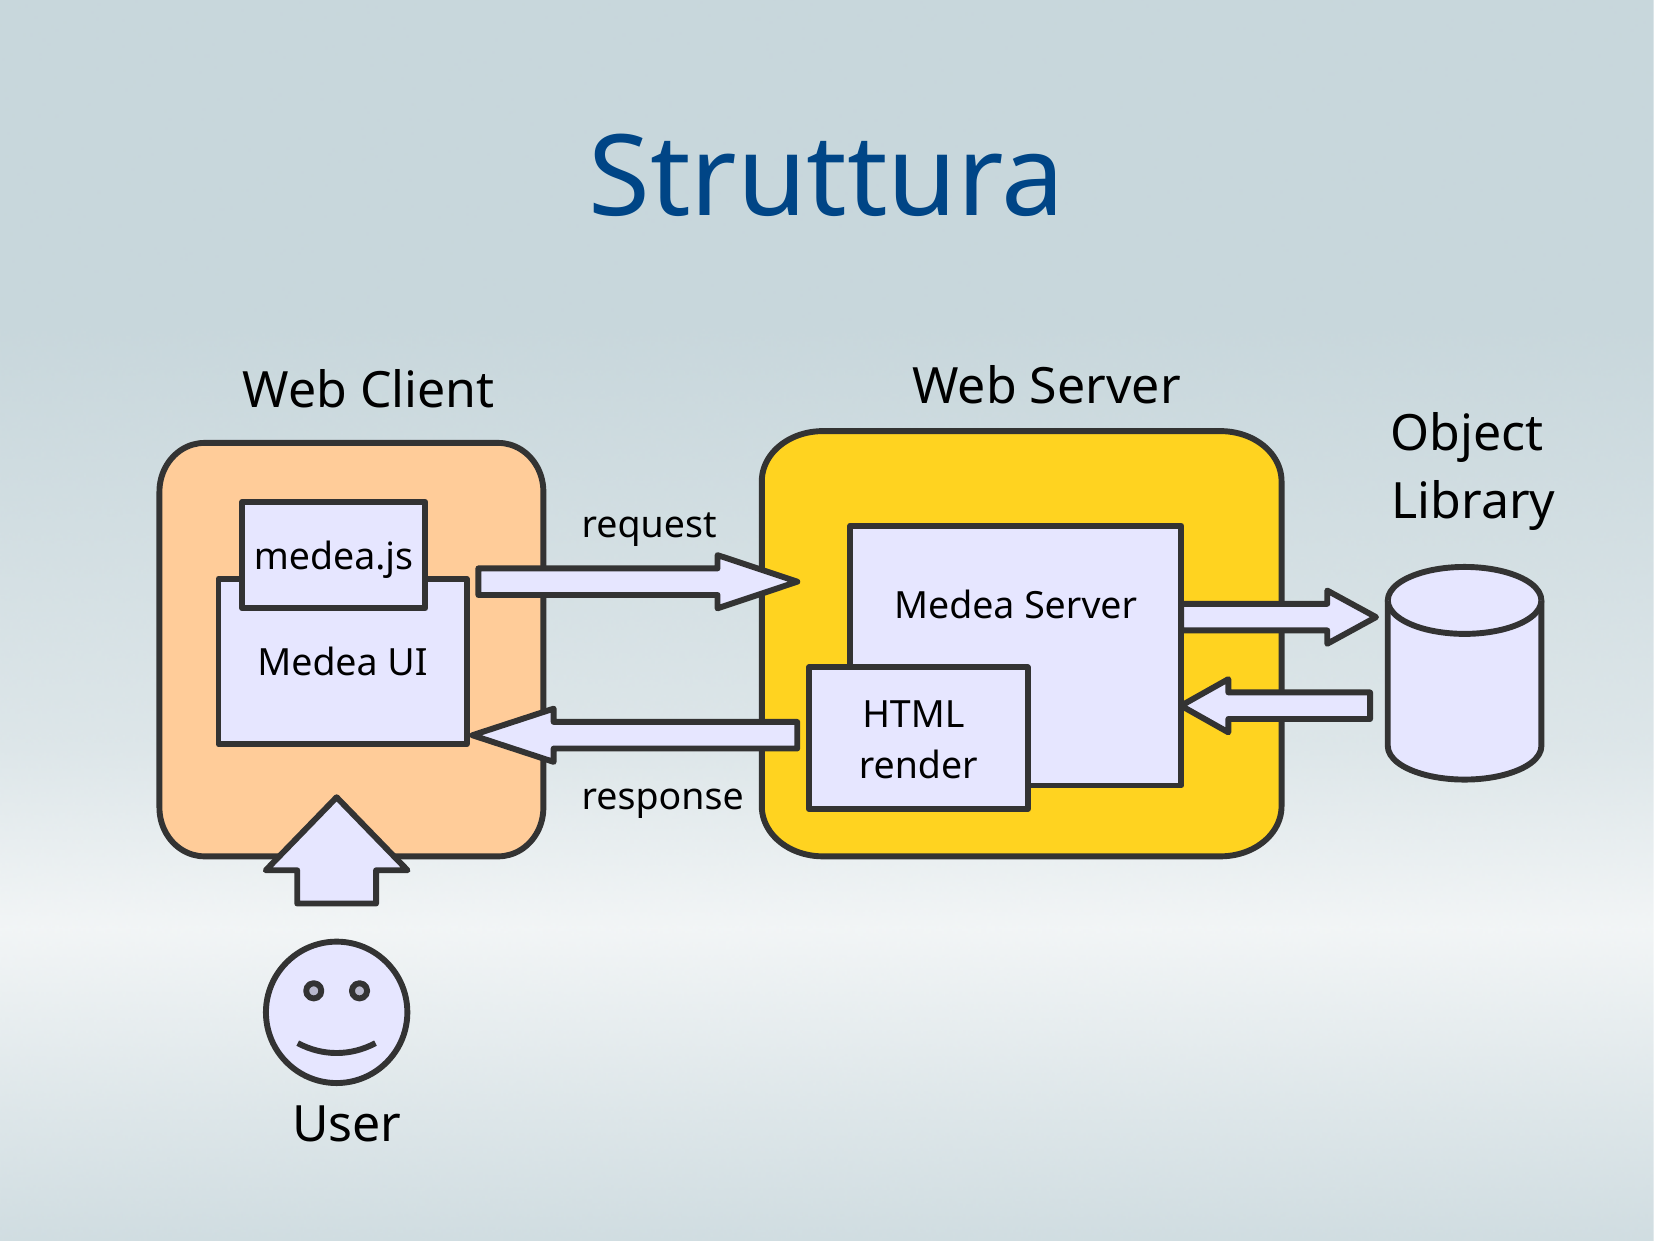

Struttura
Web Server
Web Client
Object
Library
request
medea.js
Medea Server
Medea UI
HTML
render
response
User